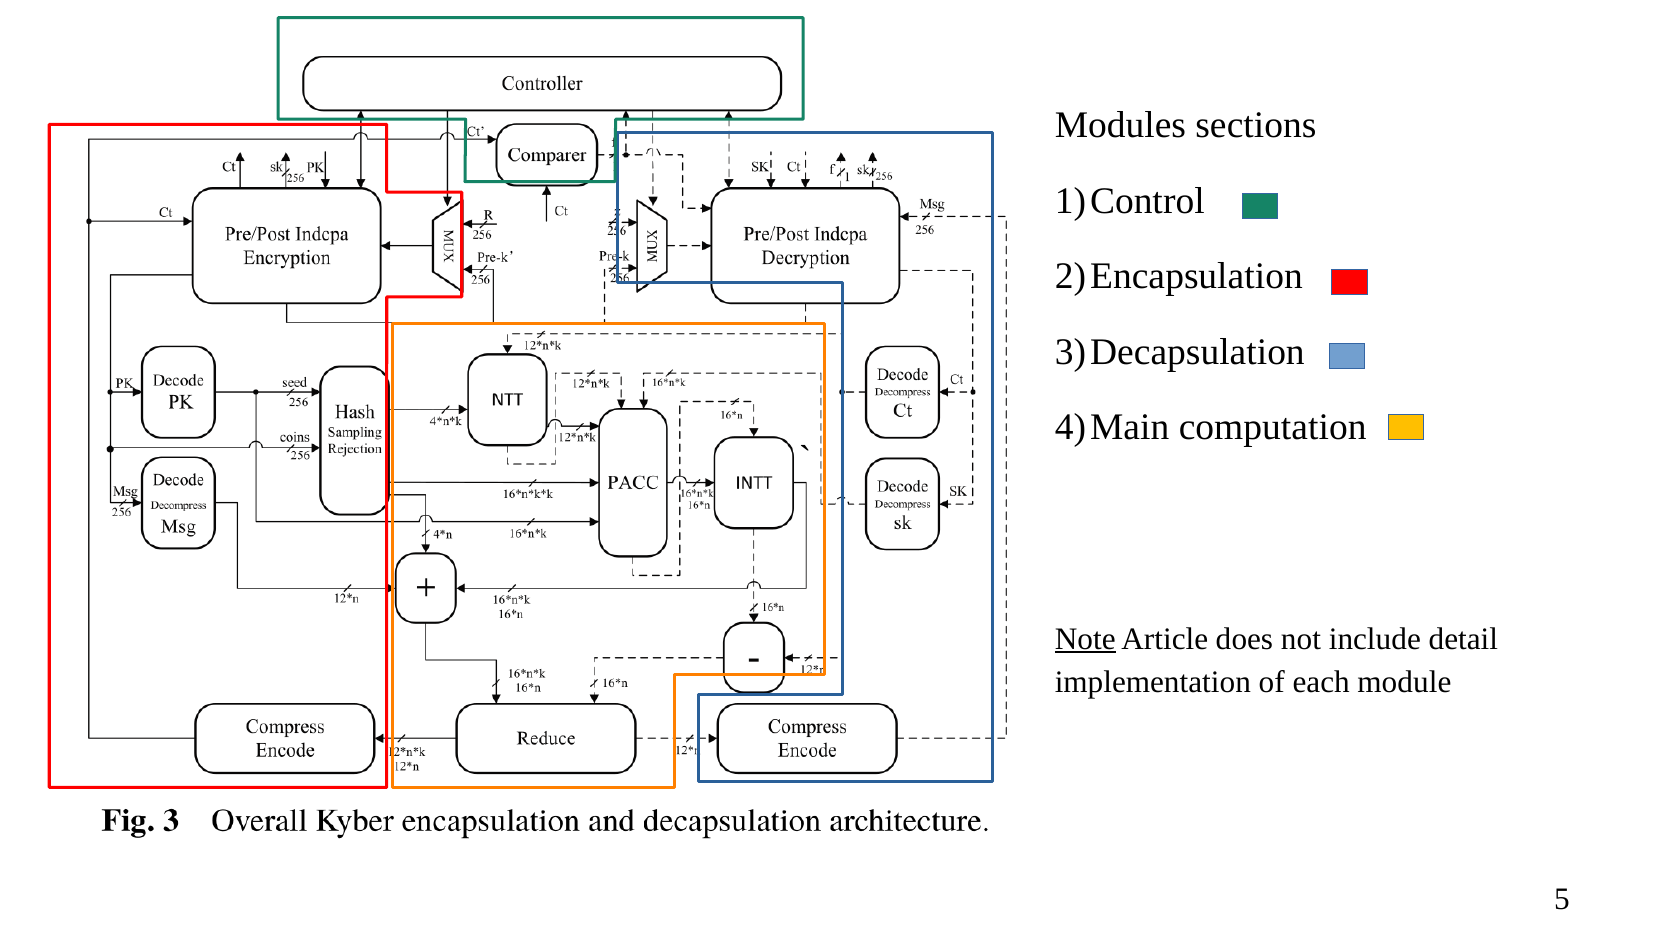

Modules sections
Control
Encapsulation
Decapsulation
Main computation
Note Article does not include detail implementation of each module
`